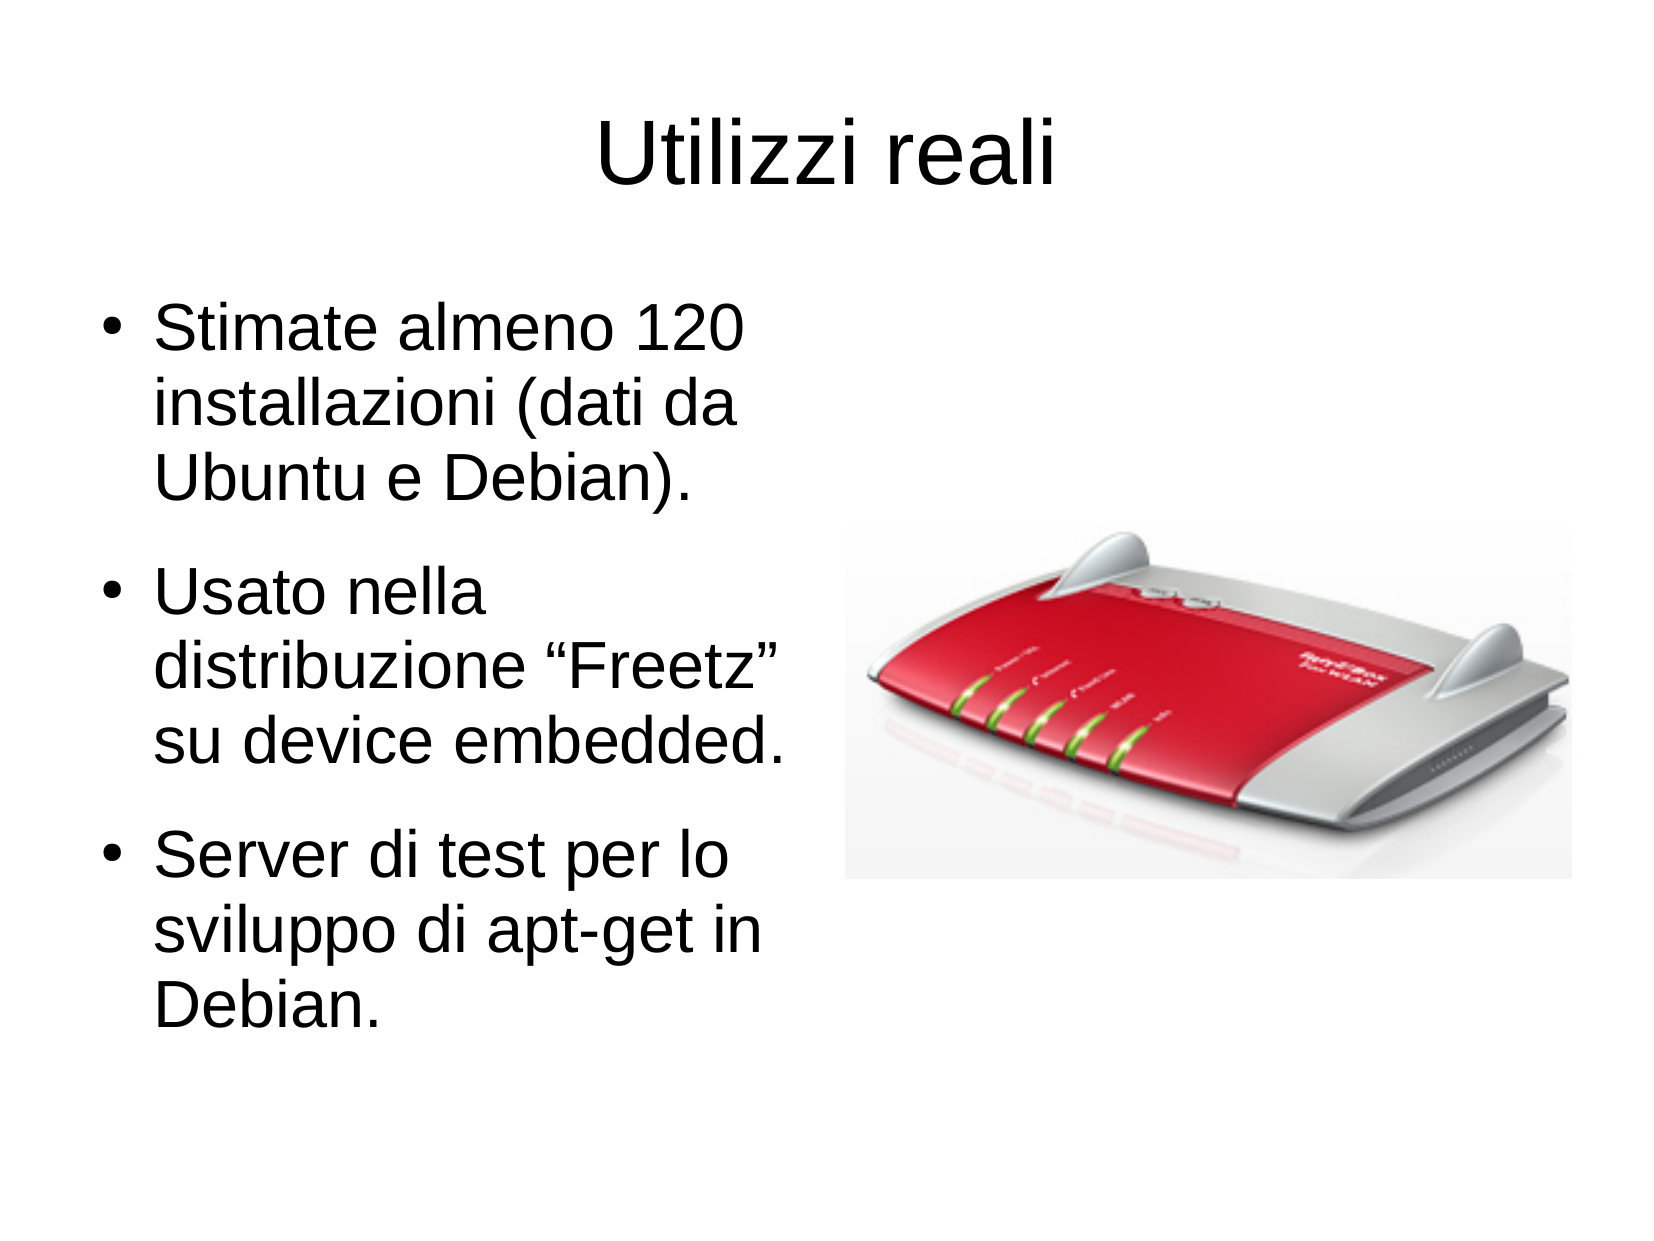

# Utilizzi reali
Stimate almeno 120 installazioni (dati da Ubuntu e Debian).
Usato nella distribuzione “Freetz” su device embedded.
Server di test per lo sviluppo di apt-get in Debian.